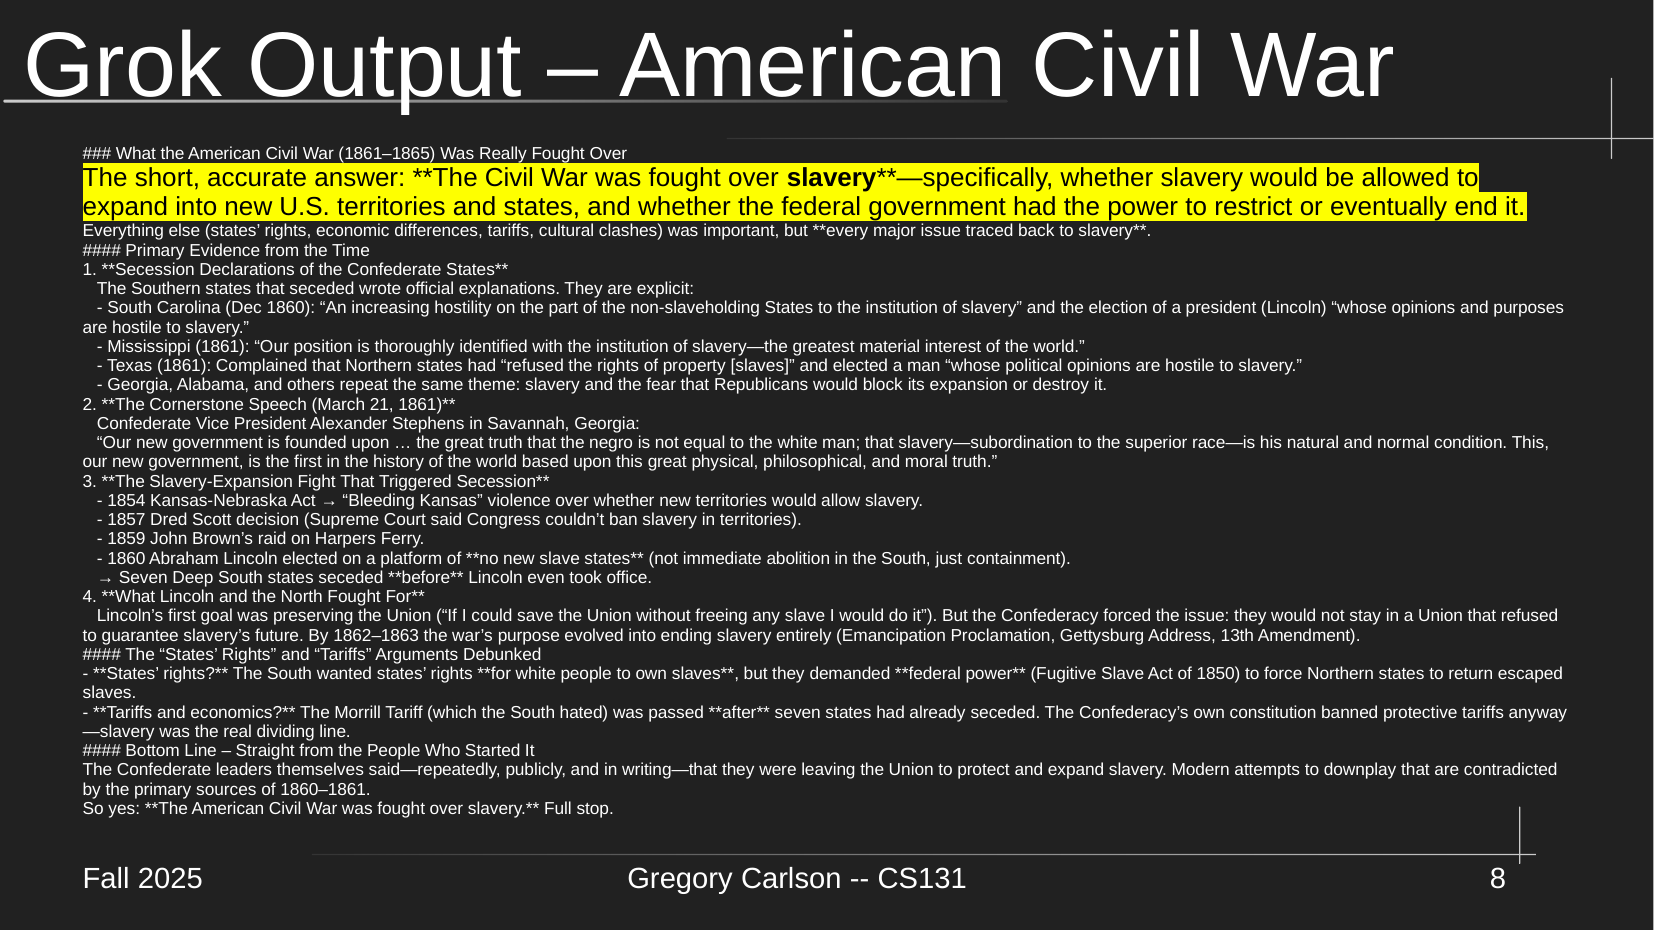

# Grok Output – American Civil War
### What the American Civil War (1861–1865) Was Really Fought Over
The short, accurate answer: **The Civil War was fought over slavery**—specifically, whether slavery would be allowed to expand into new U.S. territories and states, and whether the federal government had the power to restrict or eventually end it.
Everything else (states’ rights, economic differences, tariffs, cultural clashes) was important, but **every major issue traced back to slavery**.
#### Primary Evidence from the Time
1. **Secession Declarations of the Confederate States**
 The Southern states that seceded wrote official explanations. They are explicit:
 - South Carolina (Dec 1860): “An increasing hostility on the part of the non-slaveholding States to the institution of slavery” and the election of a president (Lincoln) “whose opinions and purposes are hostile to slavery.”
 - Mississippi (1861): “Our position is thoroughly identified with the institution of slavery—the greatest material interest of the world.”
 - Texas (1861): Complained that Northern states had “refused the rights of property [slaves]” and elected a man “whose political opinions are hostile to slavery.”
 - Georgia, Alabama, and others repeat the same theme: slavery and the fear that Republicans would block its expansion or destroy it.
2. **The Cornerstone Speech (March 21, 1861)**
 Confederate Vice President Alexander Stephens in Savannah, Georgia:
 “Our new government is founded upon … the great truth that the negro is not equal to the white man; that slavery—subordination to the superior race—is his natural and normal condition. This, our new government, is the first in the history of the world based upon this great physical, philosophical, and moral truth.”
3. **The Slavery-Expansion Fight That Triggered Secession**
 - 1854 Kansas-Nebraska Act → “Bleeding Kansas” violence over whether new territories would allow slavery.
 - 1857 Dred Scott decision (Supreme Court said Congress couldn’t ban slavery in territories).
 - 1859 John Brown’s raid on Harpers Ferry.
 - 1860 Abraham Lincoln elected on a platform of **no new slave states** (not immediate abolition in the South, just containment).
 → Seven Deep South states seceded **before** Lincoln even took office.
4. **What Lincoln and the North Fought For**
 Lincoln’s first goal was preserving the Union (“If I could save the Union without freeing any slave I would do it”). But the Confederacy forced the issue: they would not stay in a Union that refused to guarantee slavery’s future. By 1862–1863 the war’s purpose evolved into ending slavery entirely (Emancipation Proclamation, Gettysburg Address, 13th Amendment).
#### The “States’ Rights” and “Tariffs” Arguments Debunked
- **States’ rights?** The South wanted states’ rights **for white people to own slaves**, but they demanded **federal power** (Fugitive Slave Act of 1850) to force Northern states to return escaped slaves.
- **Tariffs and economics?** The Morrill Tariff (which the South hated) was passed **after** seven states had already seceded. The Confederacy’s own constitution banned protective tariffs anyway—slavery was the real dividing line.
#### Bottom Line – Straight from the People Who Started It
The Confederate leaders themselves said—repeatedly, publicly, and in writing—that they were leaving the Union to protect and expand slavery. Modern attempts to downplay that are contradicted by the primary sources of 1860–1861.
So yes: **The American Civil War was fought over slavery.** Full stop.
Fall 2025
Gregory Carlson -- CS131
8